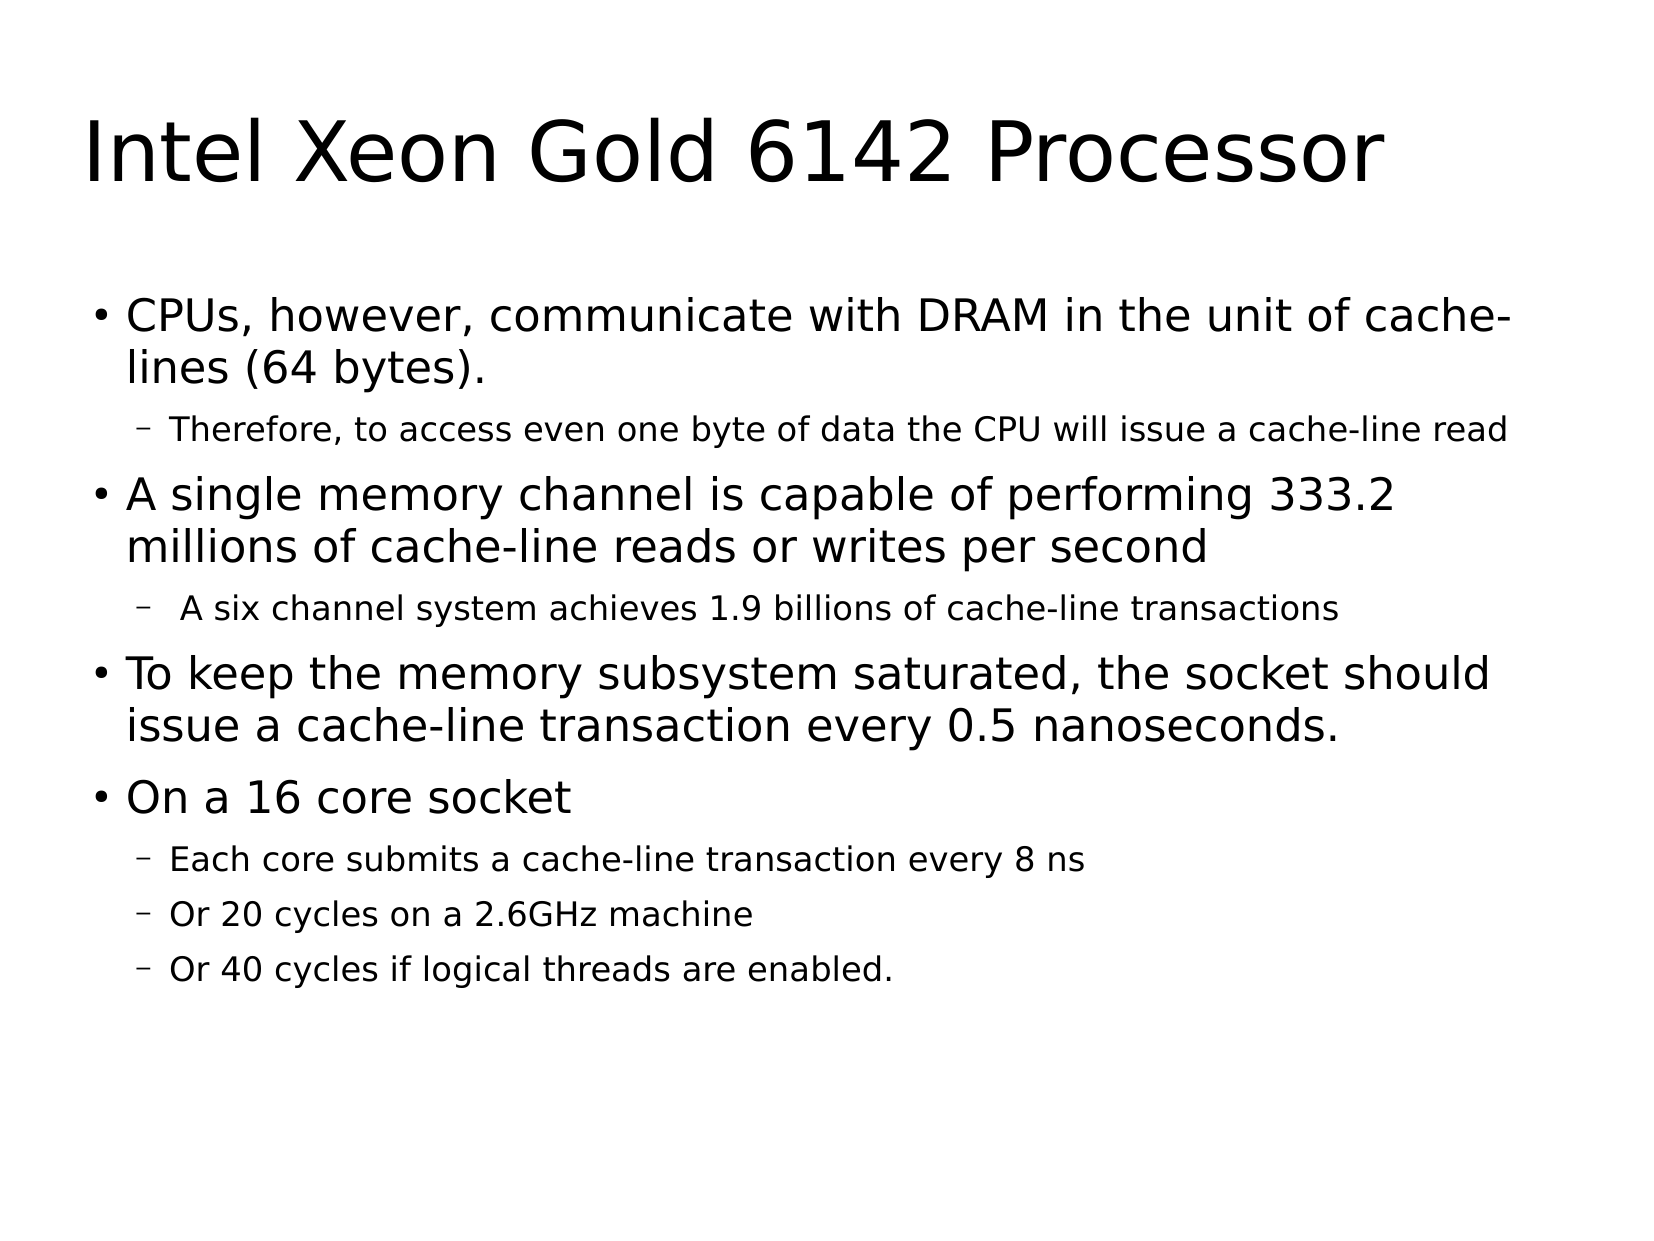

# Intel Xeon Gold 6142 Processor
CPUs, however, communicate with DRAM in the unit of cache-lines (64 bytes).
Therefore, to access even one byte of data the CPU will issue a cache-line read
A single memory channel is capable of performing 333.2 millions of cache-line reads or writes per second
 A six channel system achieves 1.9 billions of cache-line transactions
To keep the memory subsystem saturated, the socket should issue a cache-line transaction every 0.5 nanoseconds.
On a 16 core socket
Each core submits a cache-line transaction every 8 ns
Or 20 cycles on a 2.6GHz machine
Or 40 cycles if logical threads are enabled.